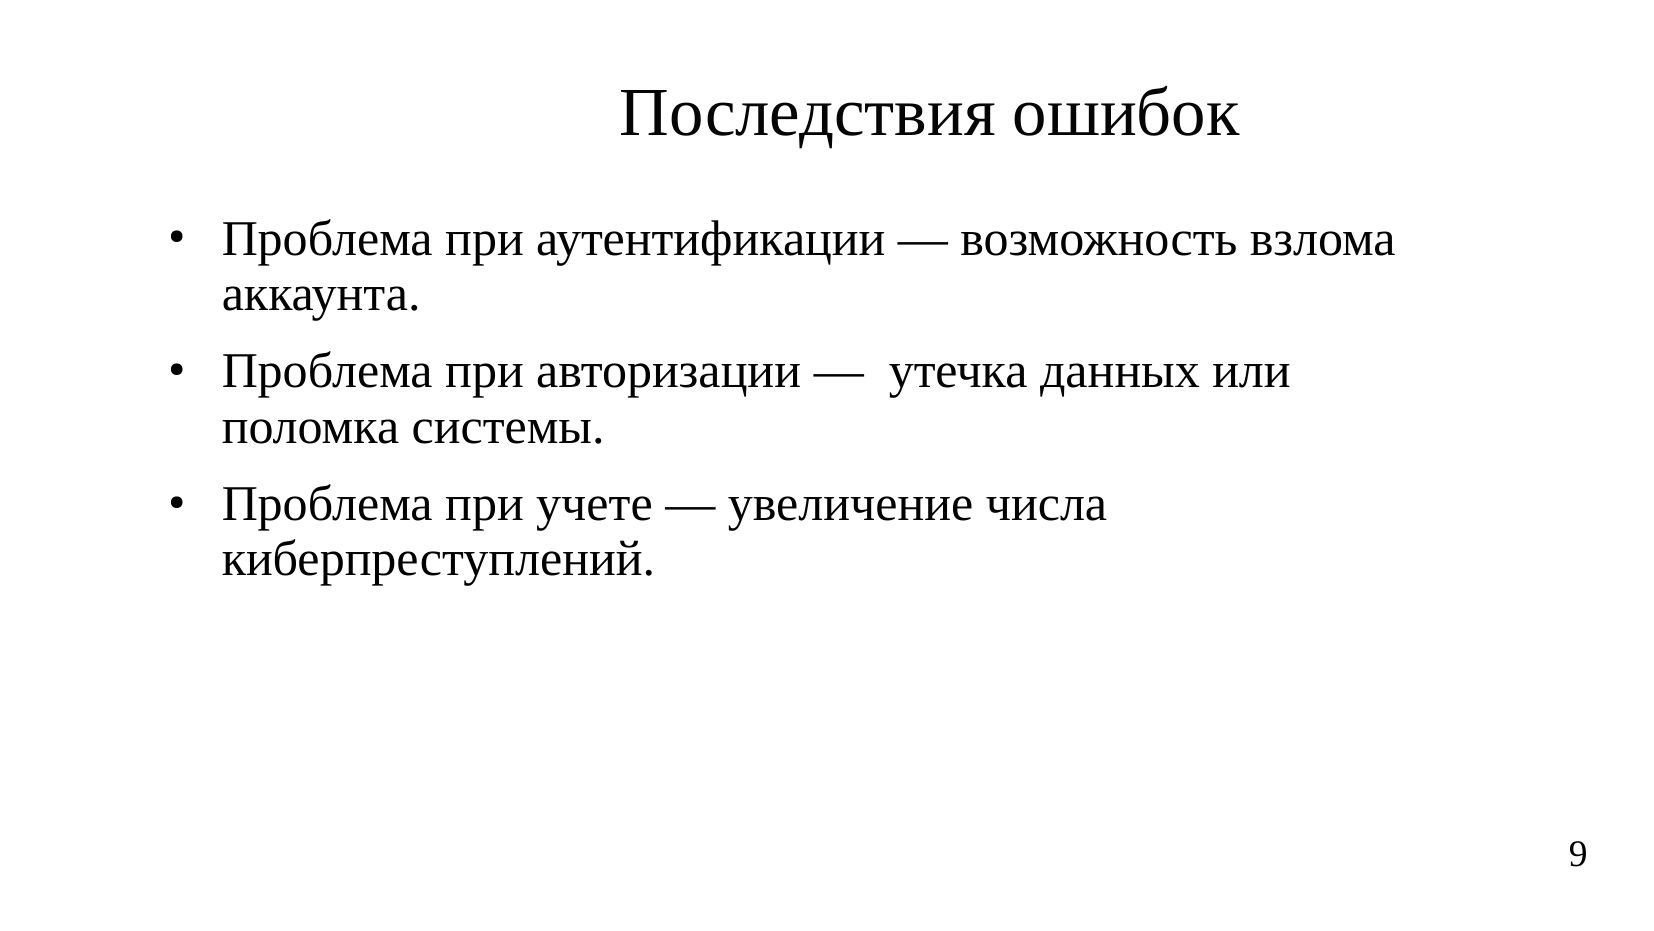

# Последствия ошибок
Проблема при аутентификации — возможность взлома аккаунта.
Проблема при авторизации — утечка данных или поломка системы.
Проблема при учете — увеличение числа киберпреступлений.
9
9